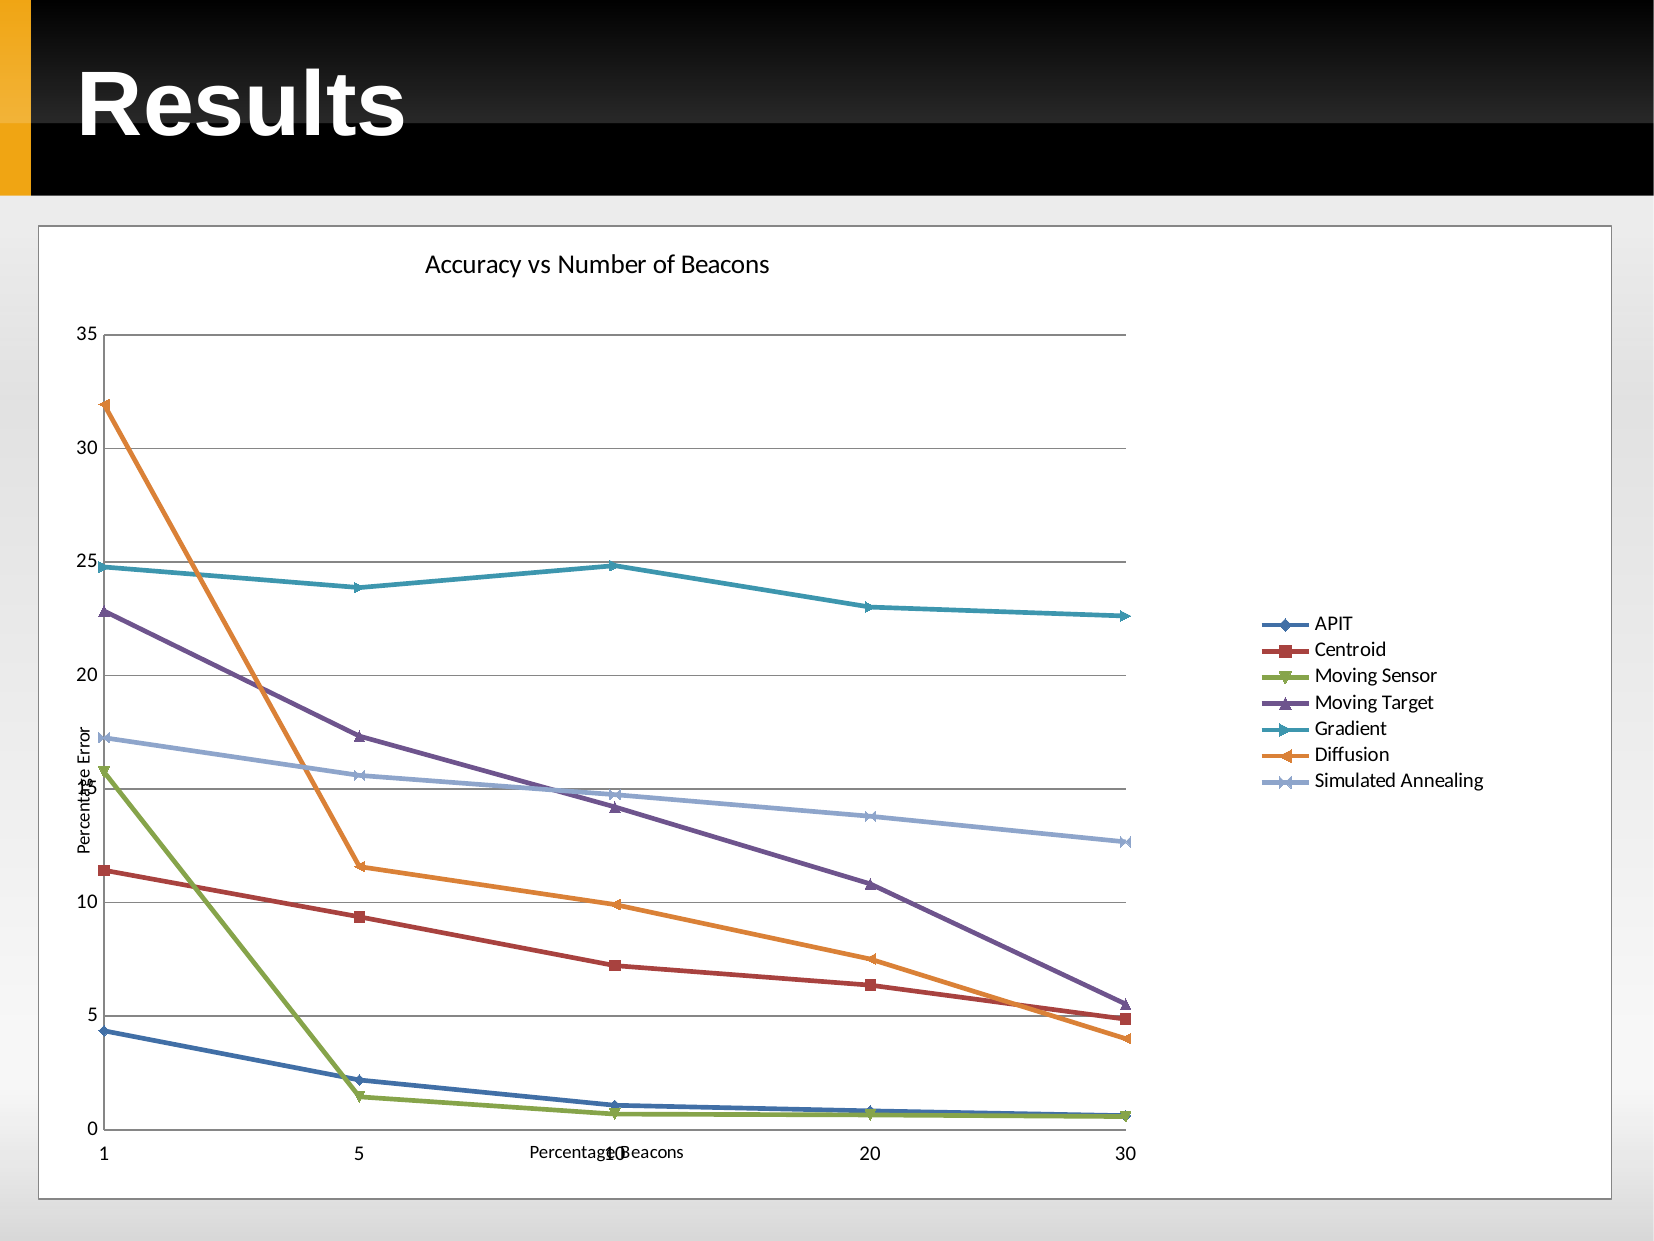

# Results
### Chart: Accuracy vs Number of Beacons
| Category | APIT | Centroid | Moving Sensor | Moving Target | Gradient | Diffusion | Simulated Annealing |
|---|---|---|---|---|---|---|---|
| 1 | 4.36 | 11.43 | 15.76 | 22.85 | 24.79 | 31.95 | 17.27 |
| 5 | 2.19 | 9.38 | 1.45 | 17.34 | 23.88 | 11.59 | 15.61 |
| 10 | 1.08 | 7.23 | 0.69 | 14.22 | 24.85 | 9.92 | 14.76 |
| 20 | 0.83 | 6.37 | 0.65 | 10.83 | 23.02 | 7.52 | 13.81 |
| 30 | 0.62 | 4.87 | 0.58 | 5.536 | 22.63 | 4.01 | 12.68 |